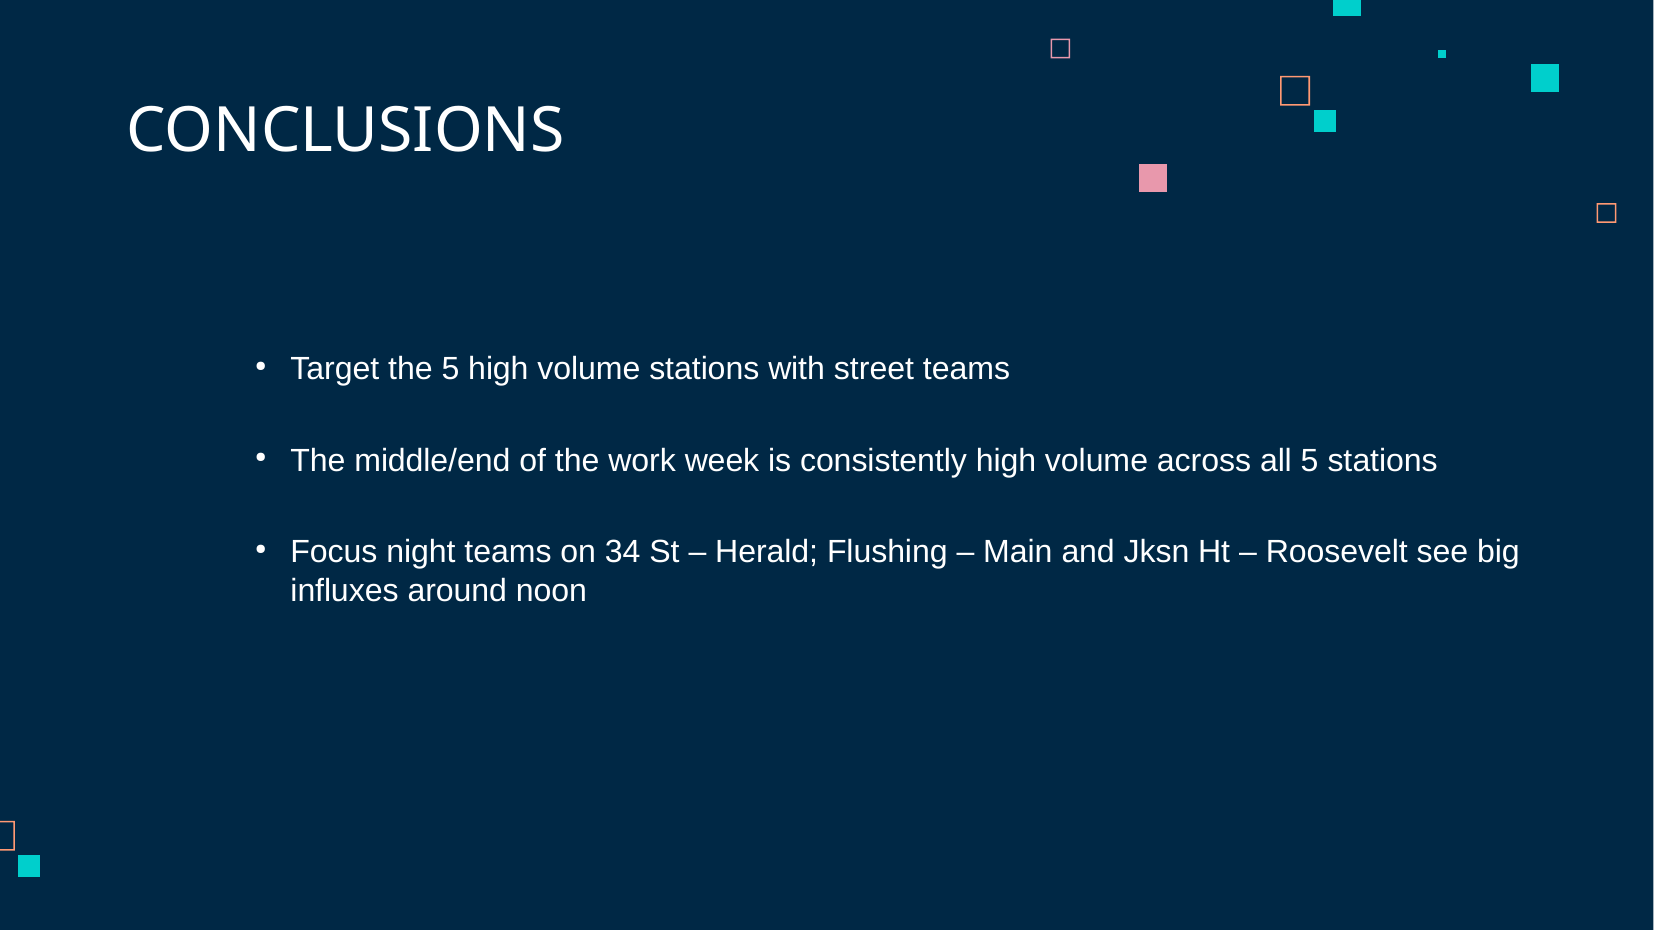

CONCLUSIONS
# Target the 5 high volume stations with street teams
The middle/end of the work week is consistently high volume across all 5 stations
Focus night teams on 34 St – Herald; Flushing – Main and Jksn Ht – Roosevelt see big influxes around noon